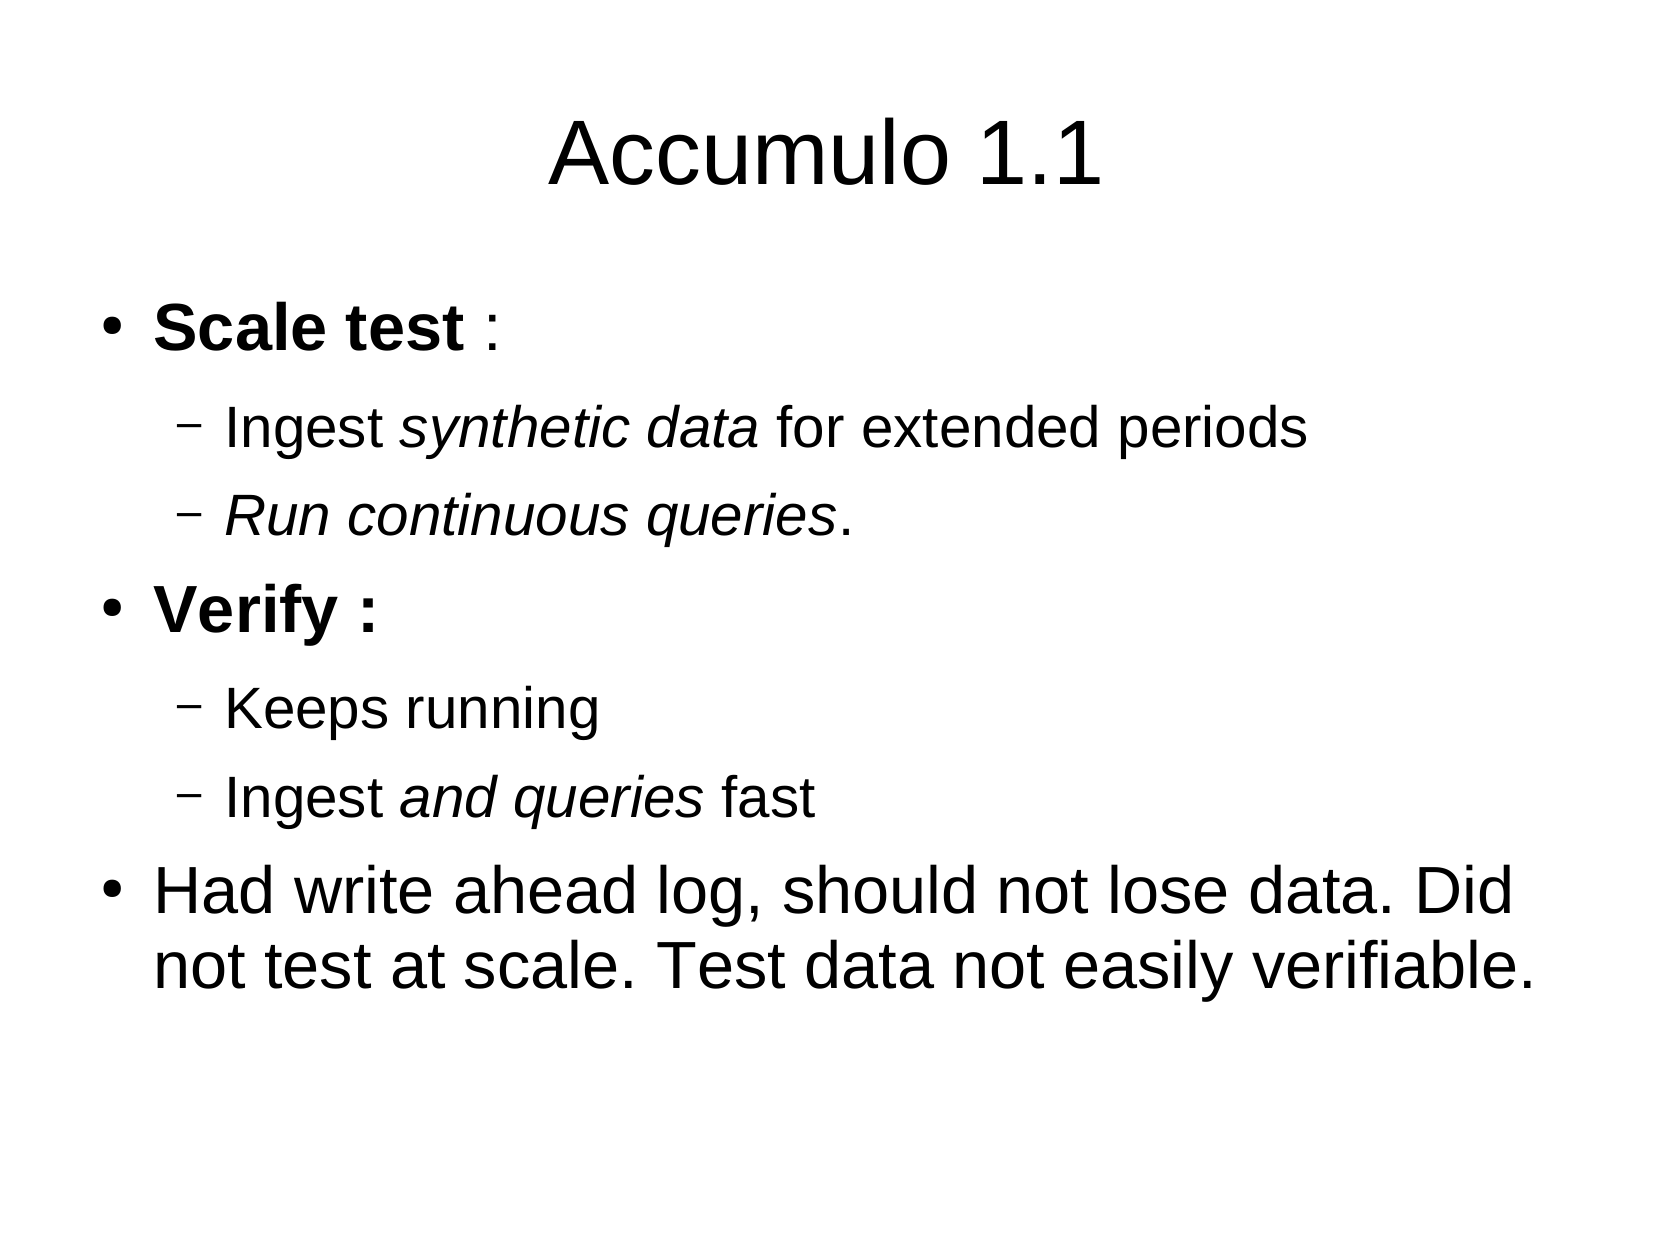

# Accumulo 1.1
Scale test :
Ingest synthetic data for extended periods
Run continuous queries.
Verify :
Keeps running
Ingest and queries fast
Had write ahead log, should not lose data. Did not test at scale. Test data not easily verifiable.